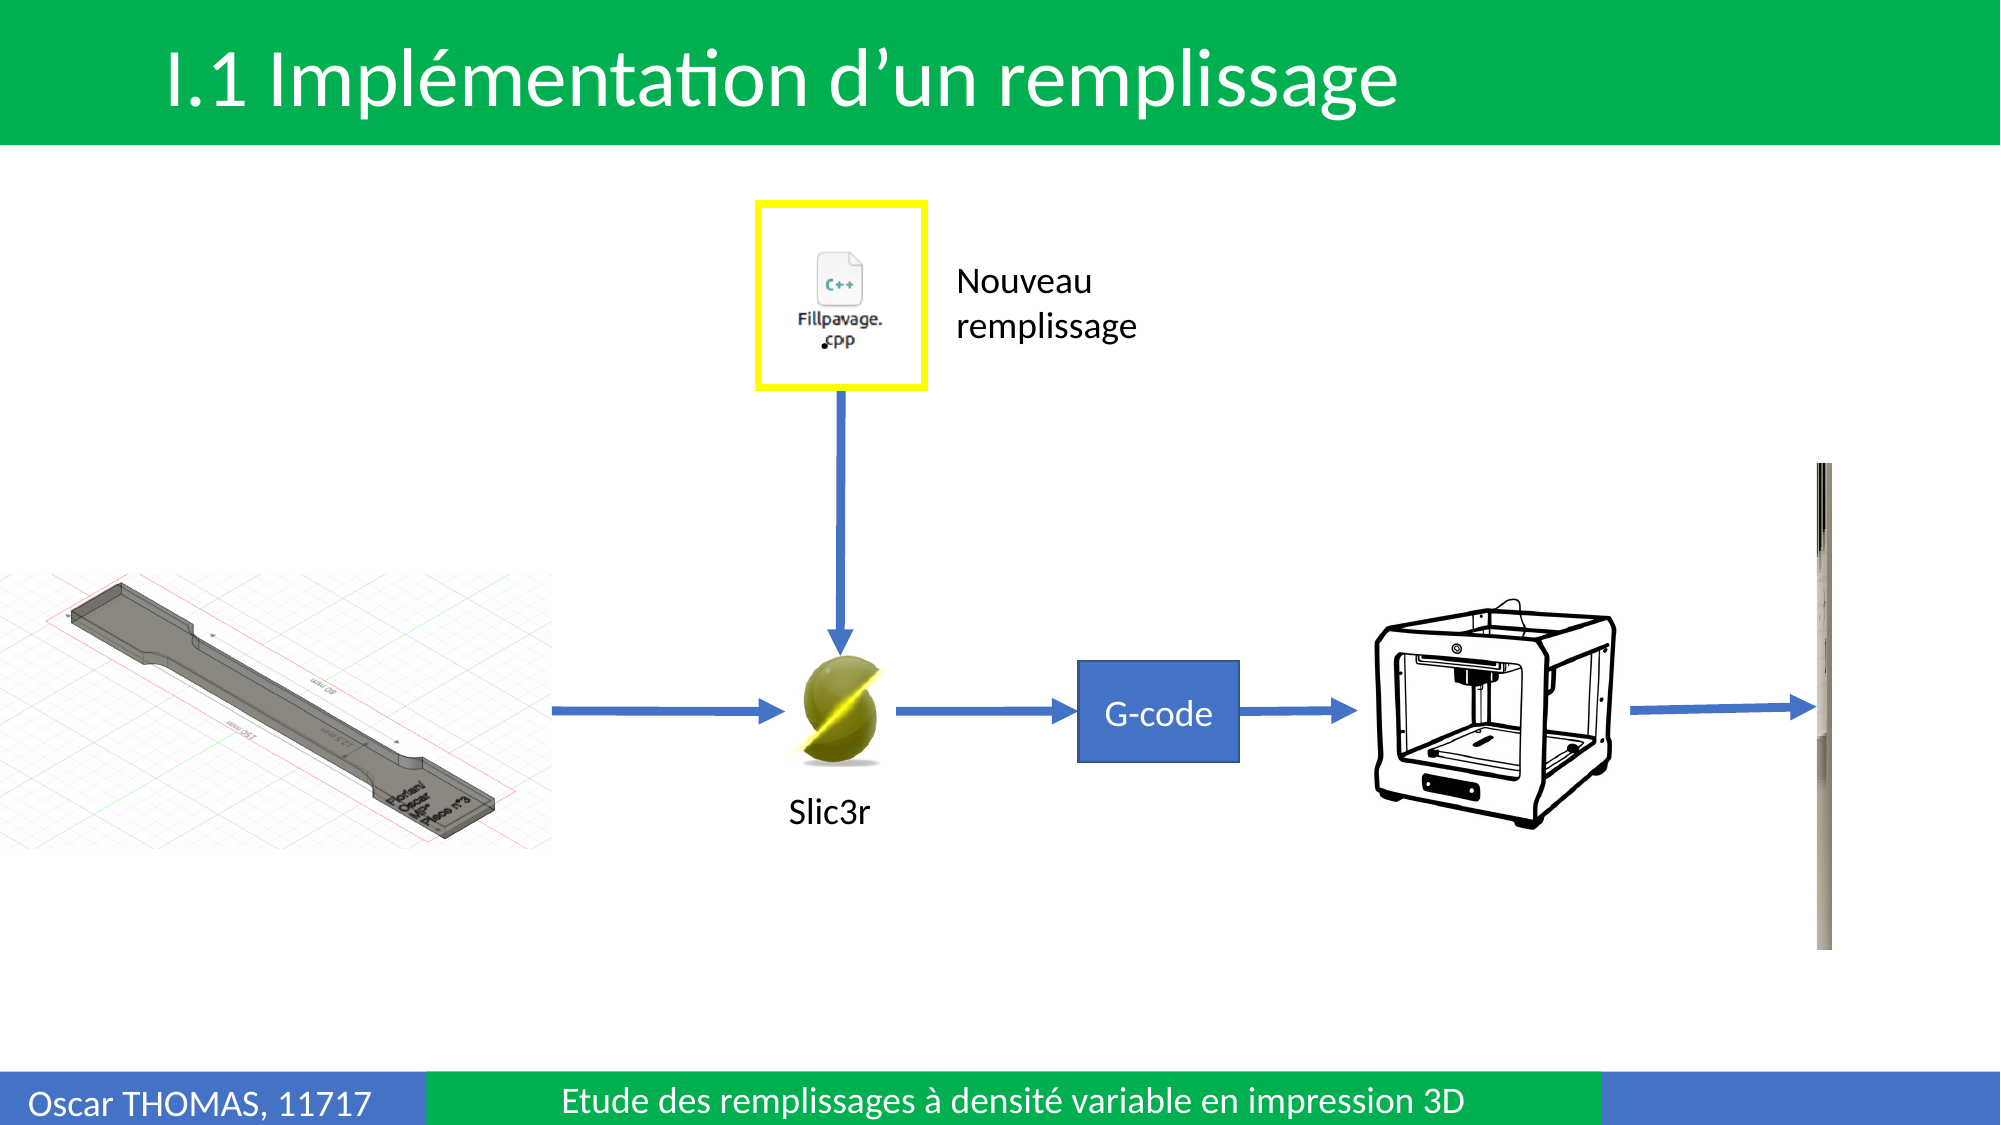

I.1 Implémentation d’un remplissage
Nouveau remplissage
G-code
Slic3r
Oscar THOMAS, 11717
Etude des remplissages à densité variable en impression 3D